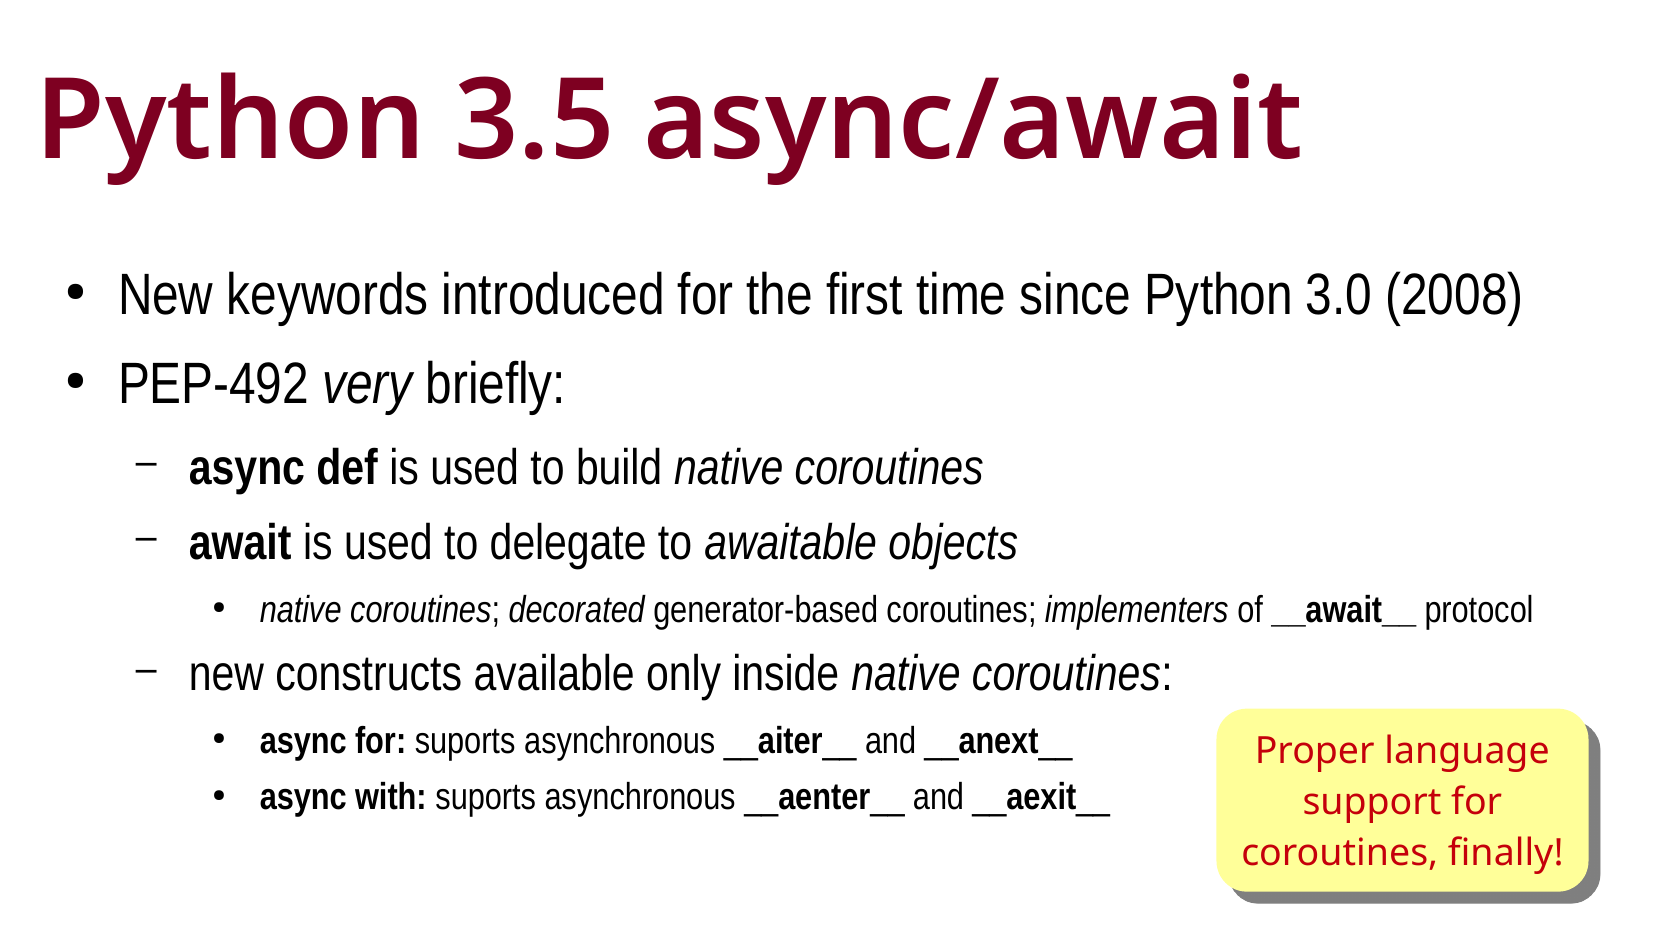

# Python 3.5 async/await
New keywords introduced for the first time since Python 3.0 (2008)
PEP-492 very briefly:
async def is used to build native coroutines
await is used to delegate to awaitable objects
native coroutines; decorated generator-based coroutines; implementers of __await__ protocol
new constructs available only inside native coroutines:
async for: suports asynchronous __aiter__ and __anext__
async with: suports asynchronous __aenter__ and __aexit__
Proper language support for coroutines, finally!